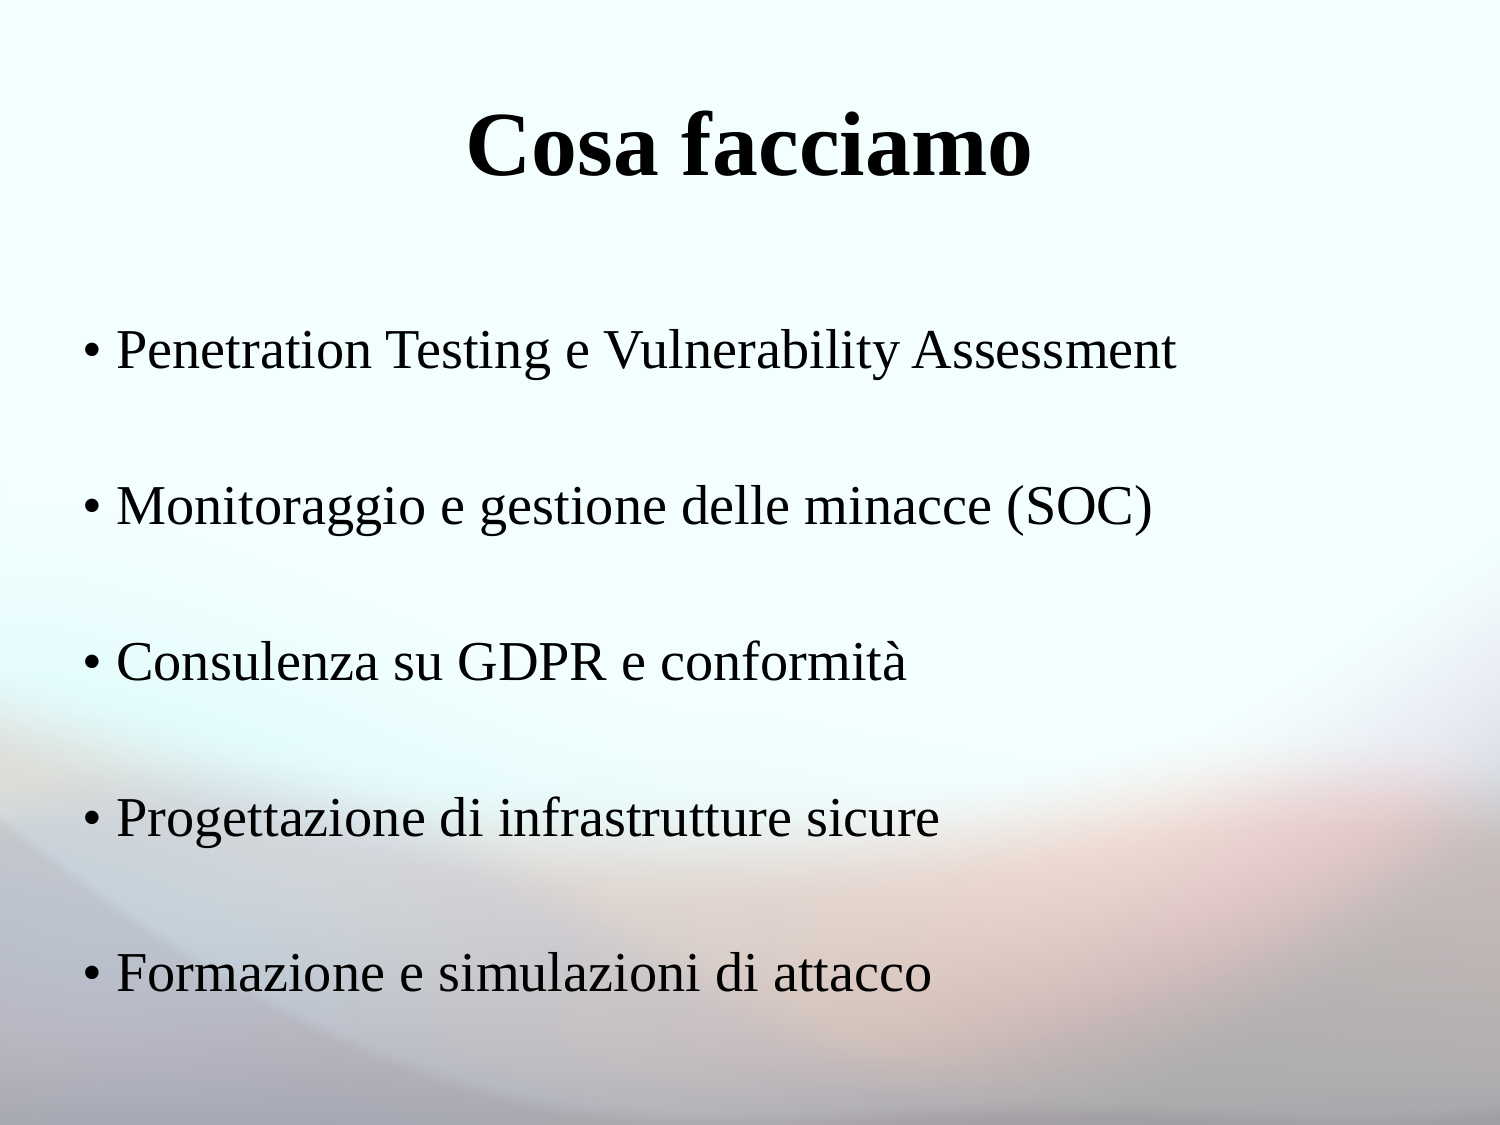

# Cosa facciamo
• Penetration Testing e Vulnerability Assessment
• Monitoraggio e gestione delle minacce (SOC)
• Consulenza su GDPR e conformità
• Progettazione di infrastrutture sicure
• Formazione e simulazioni di attacco